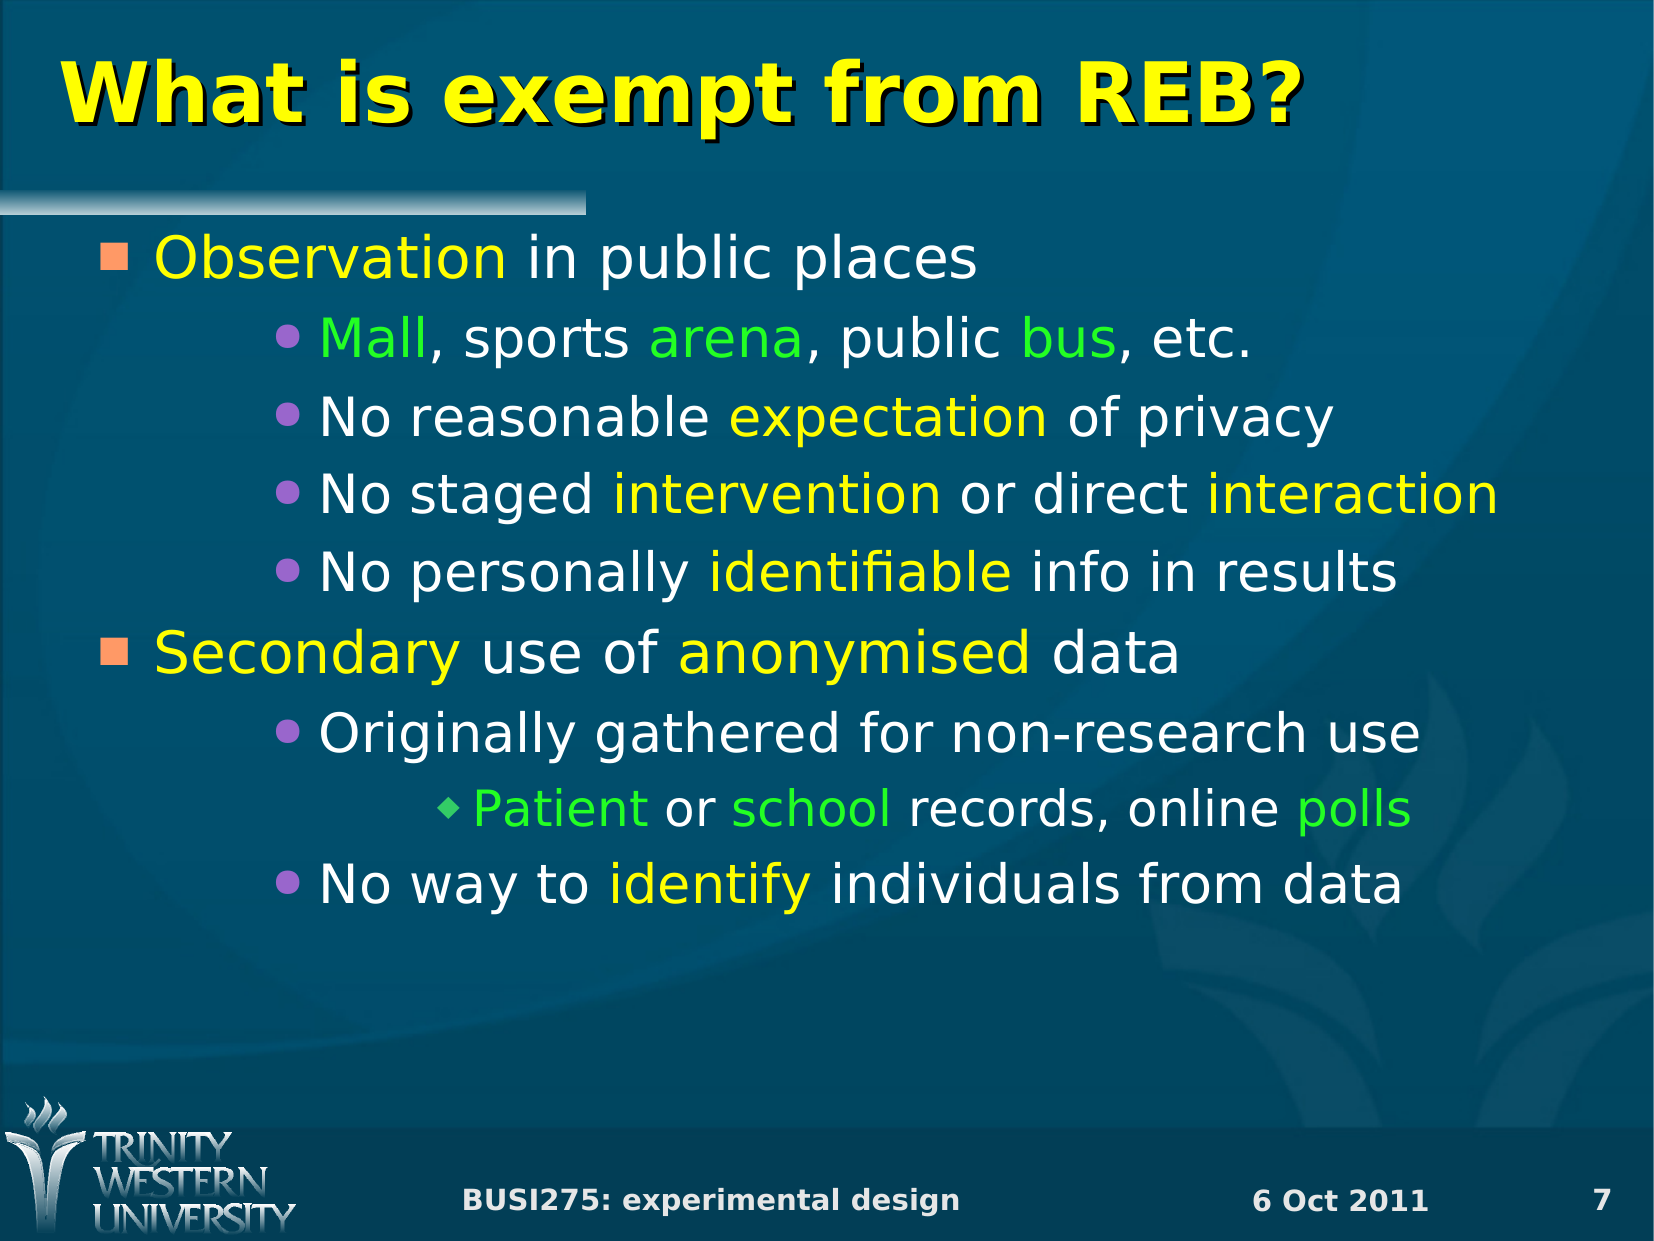

# What is exempt from REB?
Observation in public places
Mall, sports arena, public bus, etc.
No reasonable expectation of privacy
No staged intervention or direct interaction
No personally identifiable info in results
Secondary use of anonymised data
Originally gathered for non-research use
Patient or school records, online polls
No way to identify individuals from data
BUSI275: experimental design
6 Oct 2011
7